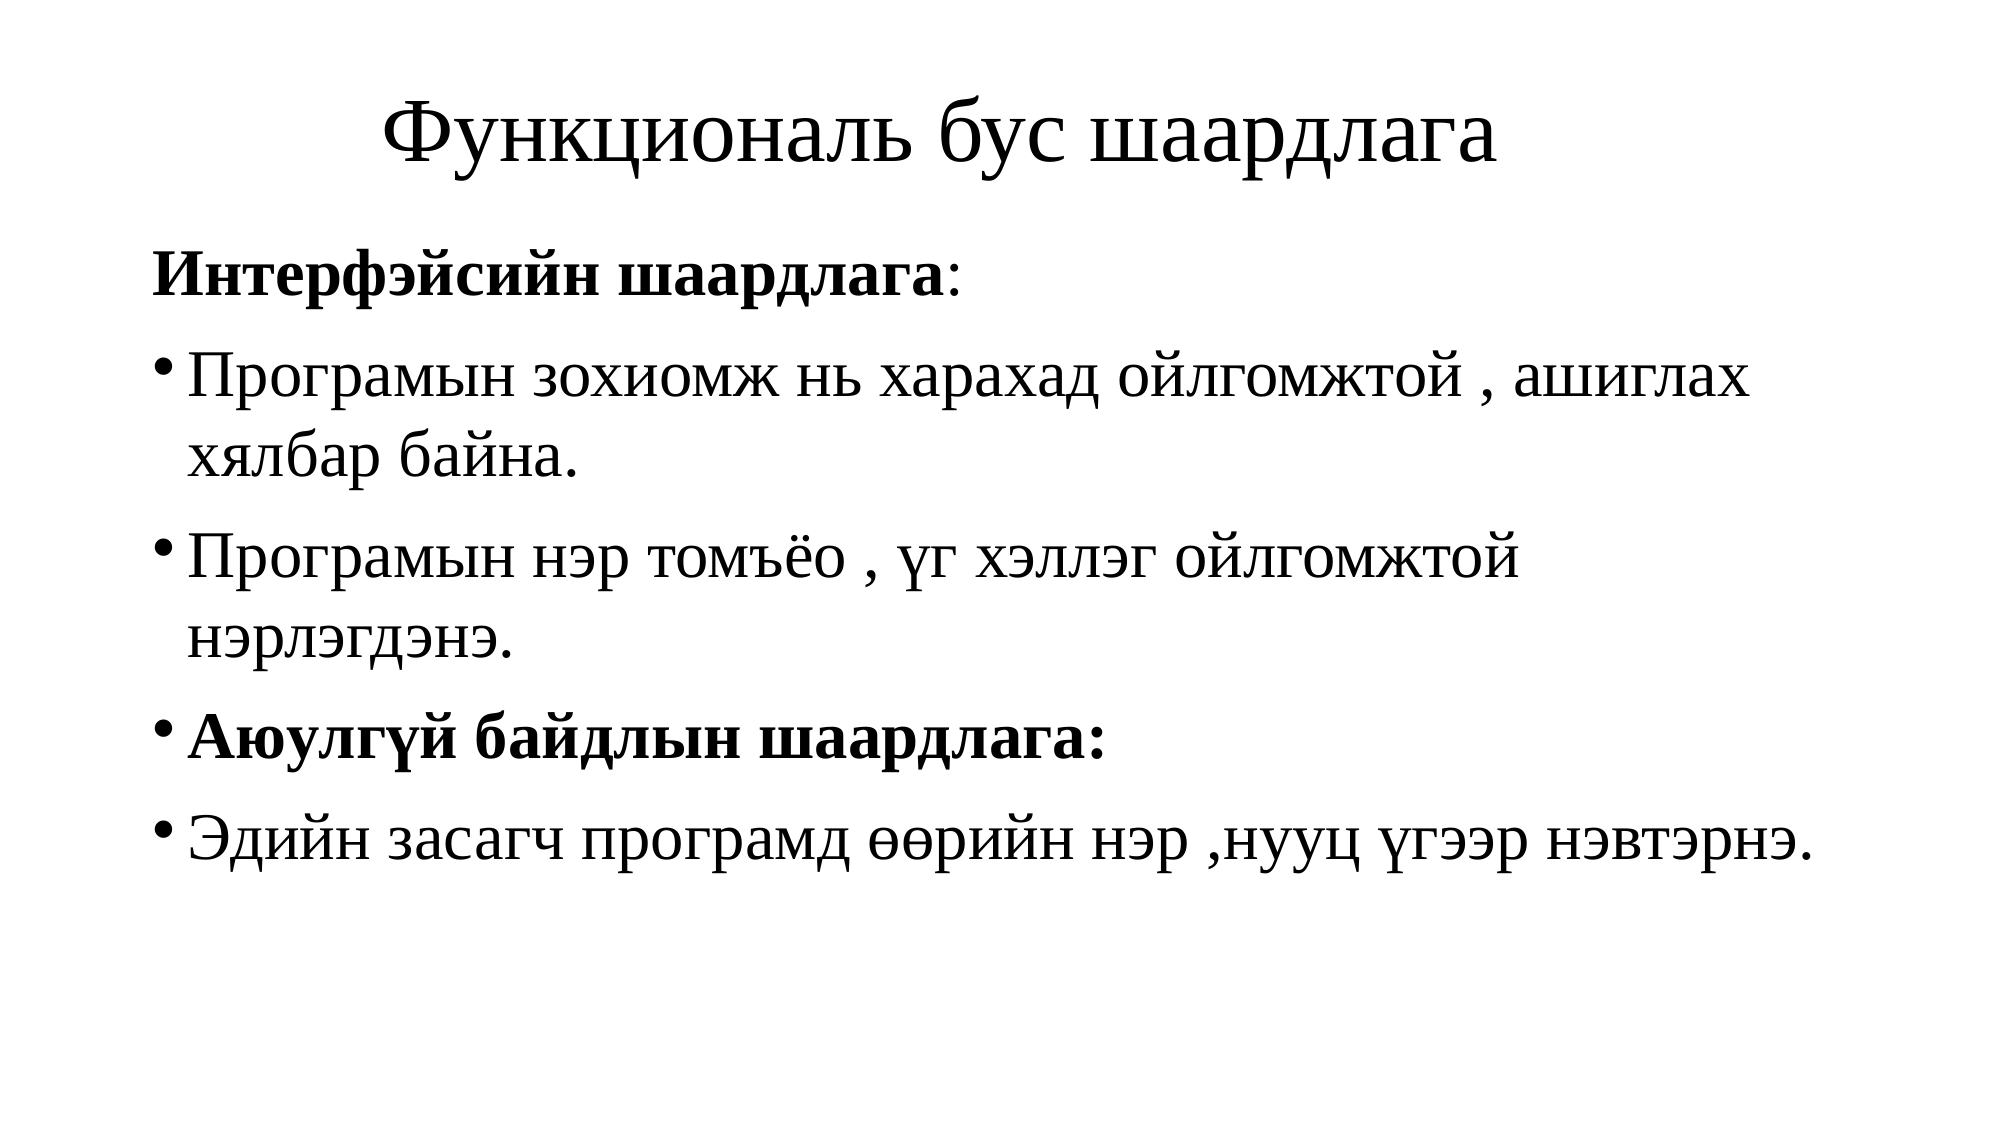

Функциональ бус шаардлага
Интерфэйсийн шаардлага:
Програмын зохиомж нь харахад ойлгомжтой , ашиглах хялбар байна.
Програмын нэр томъёо , үг хэллэг ойлгомжтой нэрлэгдэнэ.
Аюулгүй байдлын шаардлага:
Эдийн засагч програмд өөрийн нэр ,нууц үгээр нэвтэрнэ.